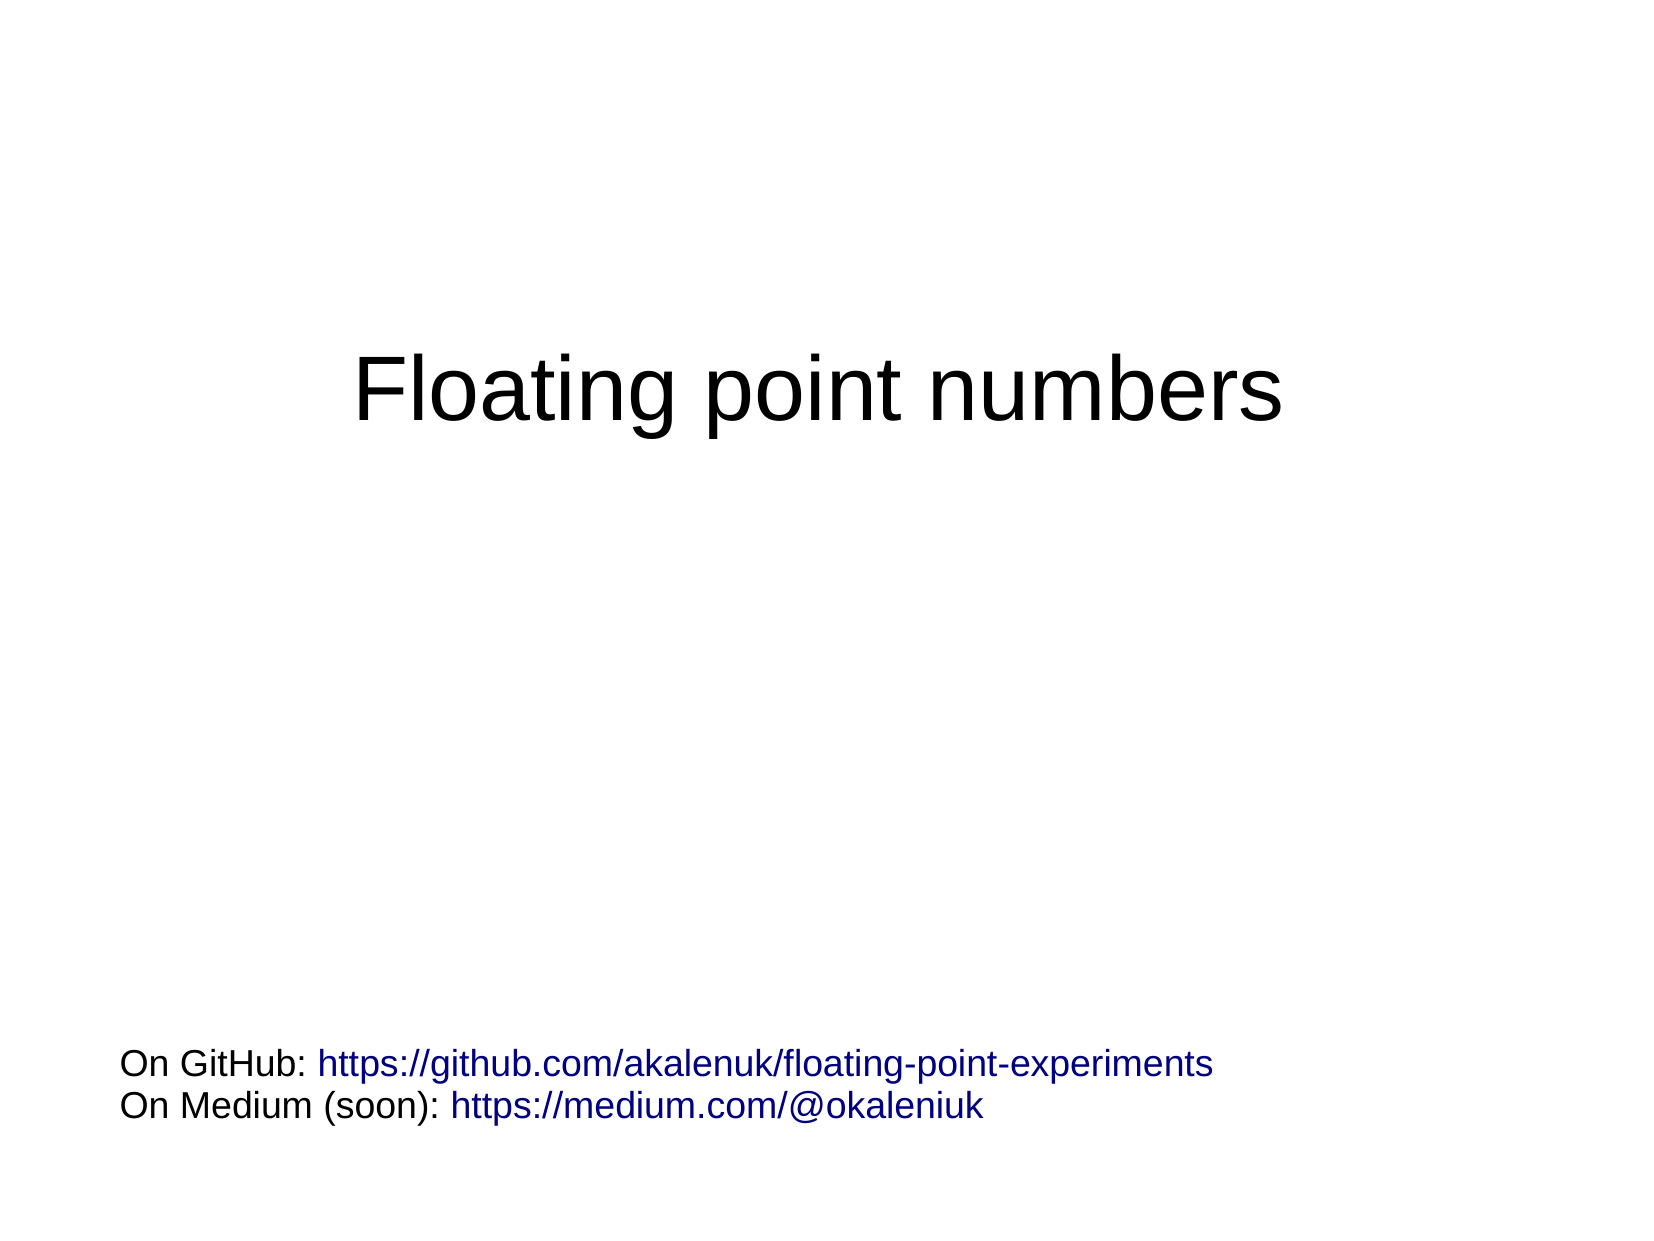

# Floating point numbers
On GitHub: https://github.com/akalenuk/floating-point-experiments
On Medium (soon): https://medium.com/@okaleniuk